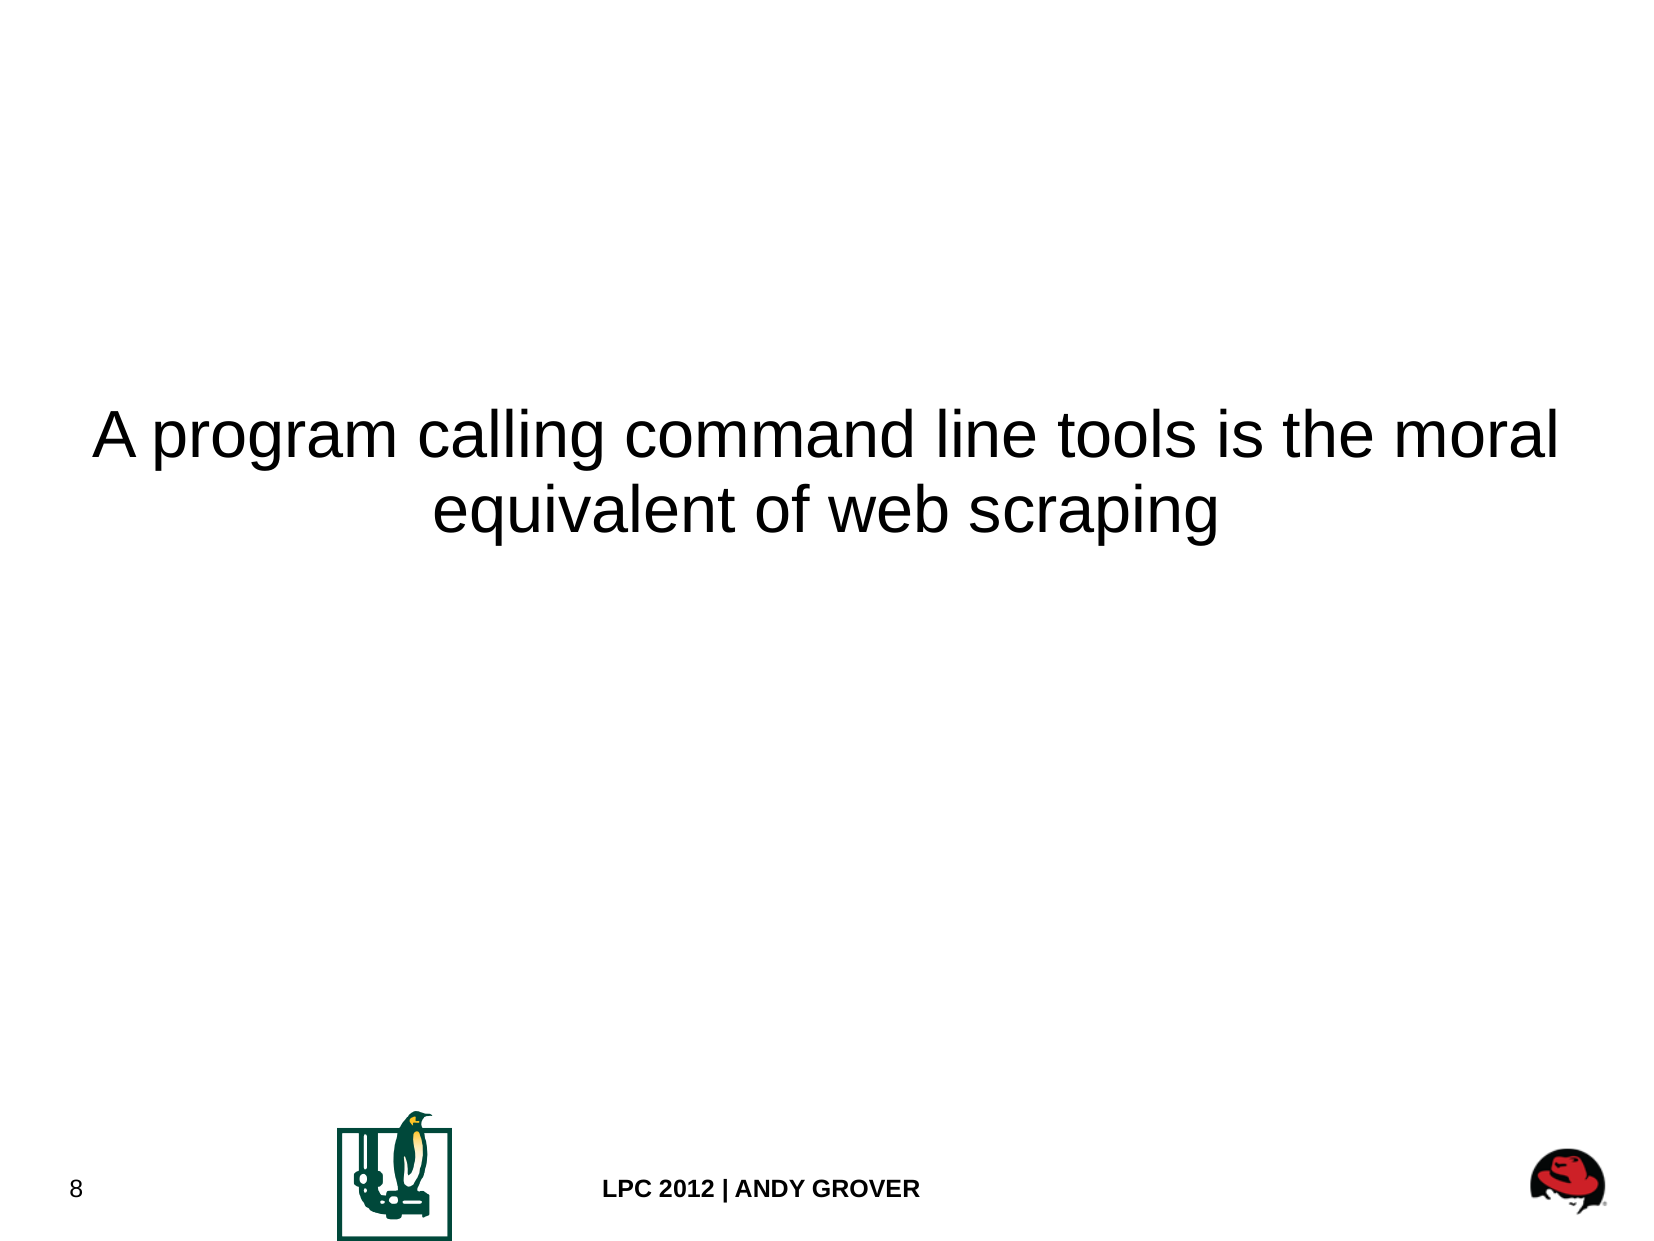

# A program calling command line tools is the moral equivalent of web scraping